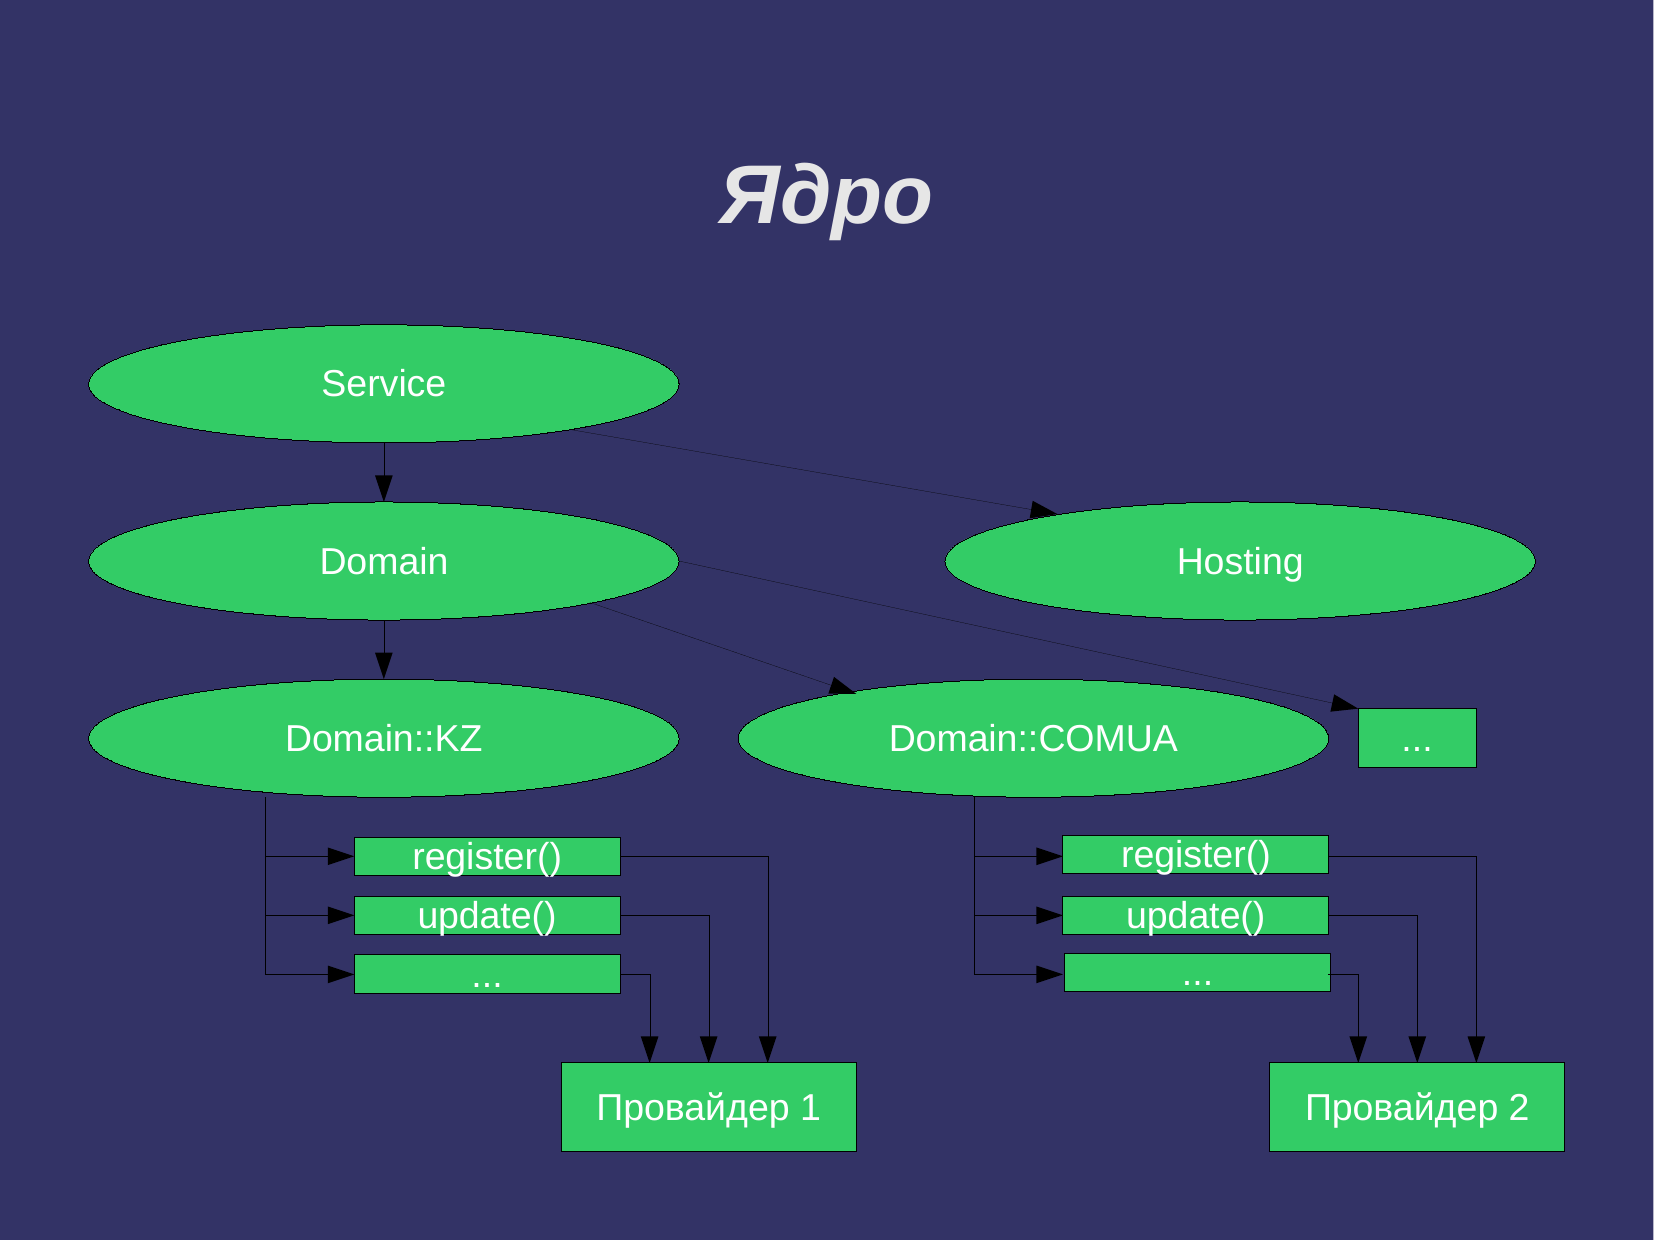

# Ядро
Service
Domain
Hosting
Domain::KZ
Domain::COMUA
...
register()
register()
update()
update()
...
...
Провайдер 1
Провайдер 2